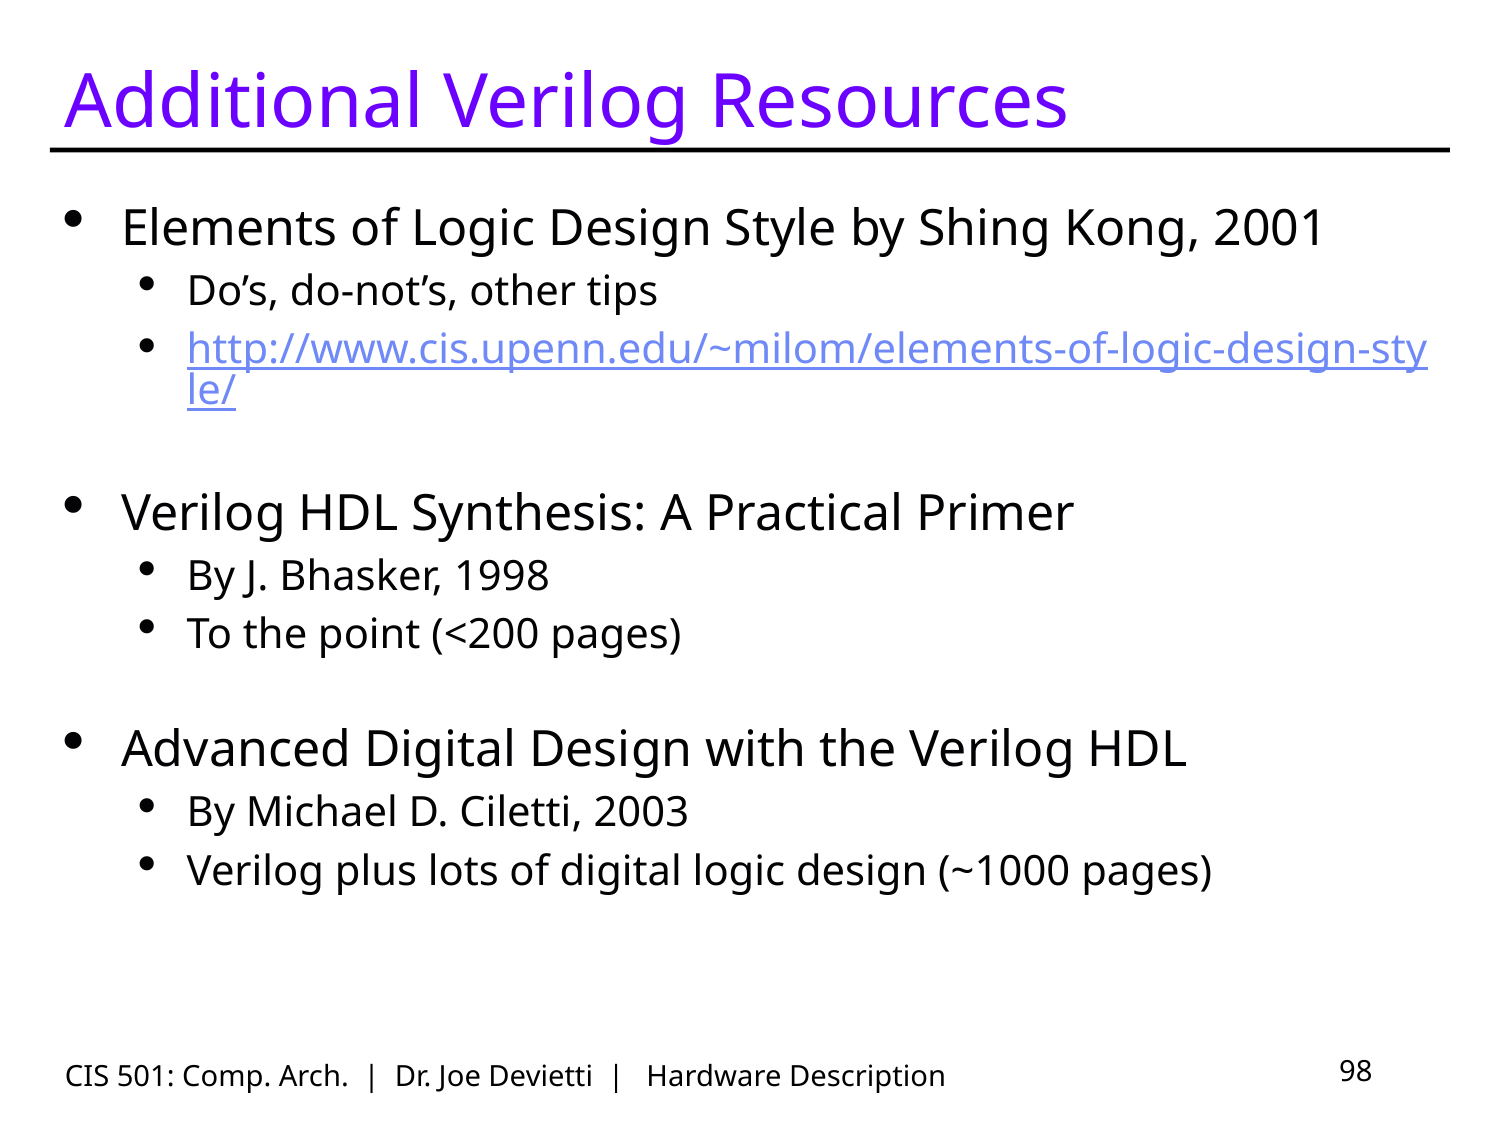

Additional Verilog Resources
Elements of Logic Design Style by Shing Kong, 2001
Do’s, do-not’s, other tips
http://www.cis.upenn.edu/~milom/elements-of-logic-design-style/
Verilog HDL Synthesis: A Practical Primer
By J. Bhasker, 1998
To the point (<200 pages)
Advanced Digital Design with the Verilog HDL
By Michael D. Ciletti, 2003
Verilog plus lots of digital logic design (~1000 pages)
CIS 501: Comp. Arch. | Dr. Joe Devietti | Hardware Description